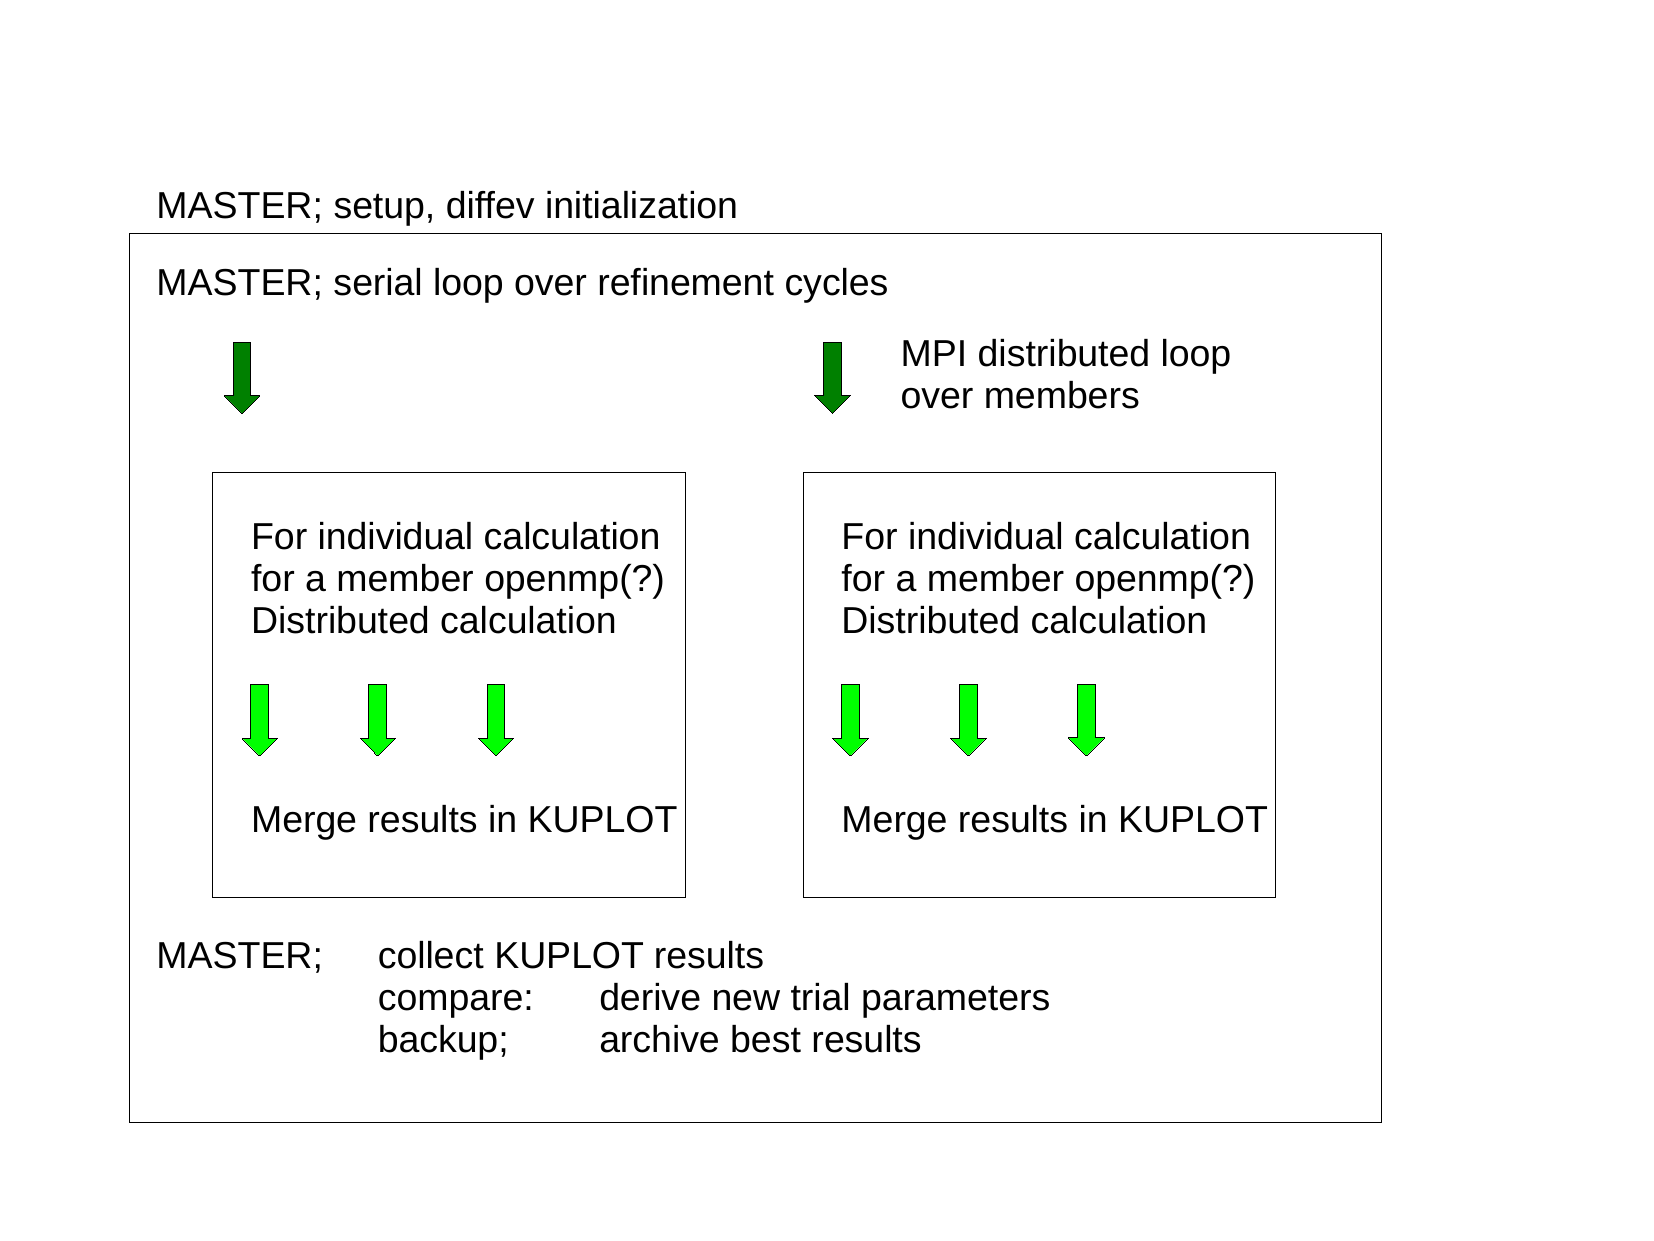

MASTER; setup, diffev initialization
MASTER; serial loop over refinement cycles
MPI distributed loop
over members
For individual calculation
for a member openmp(?)
Distributed calculation
For individual calculation
for a member openmp(?)
Distributed calculation
Merge results in KUPLOT
Merge results in KUPLOT
MASTER; 	collect KUPLOT results
			compare:	derive new trial parameters
			backup;		archive best results